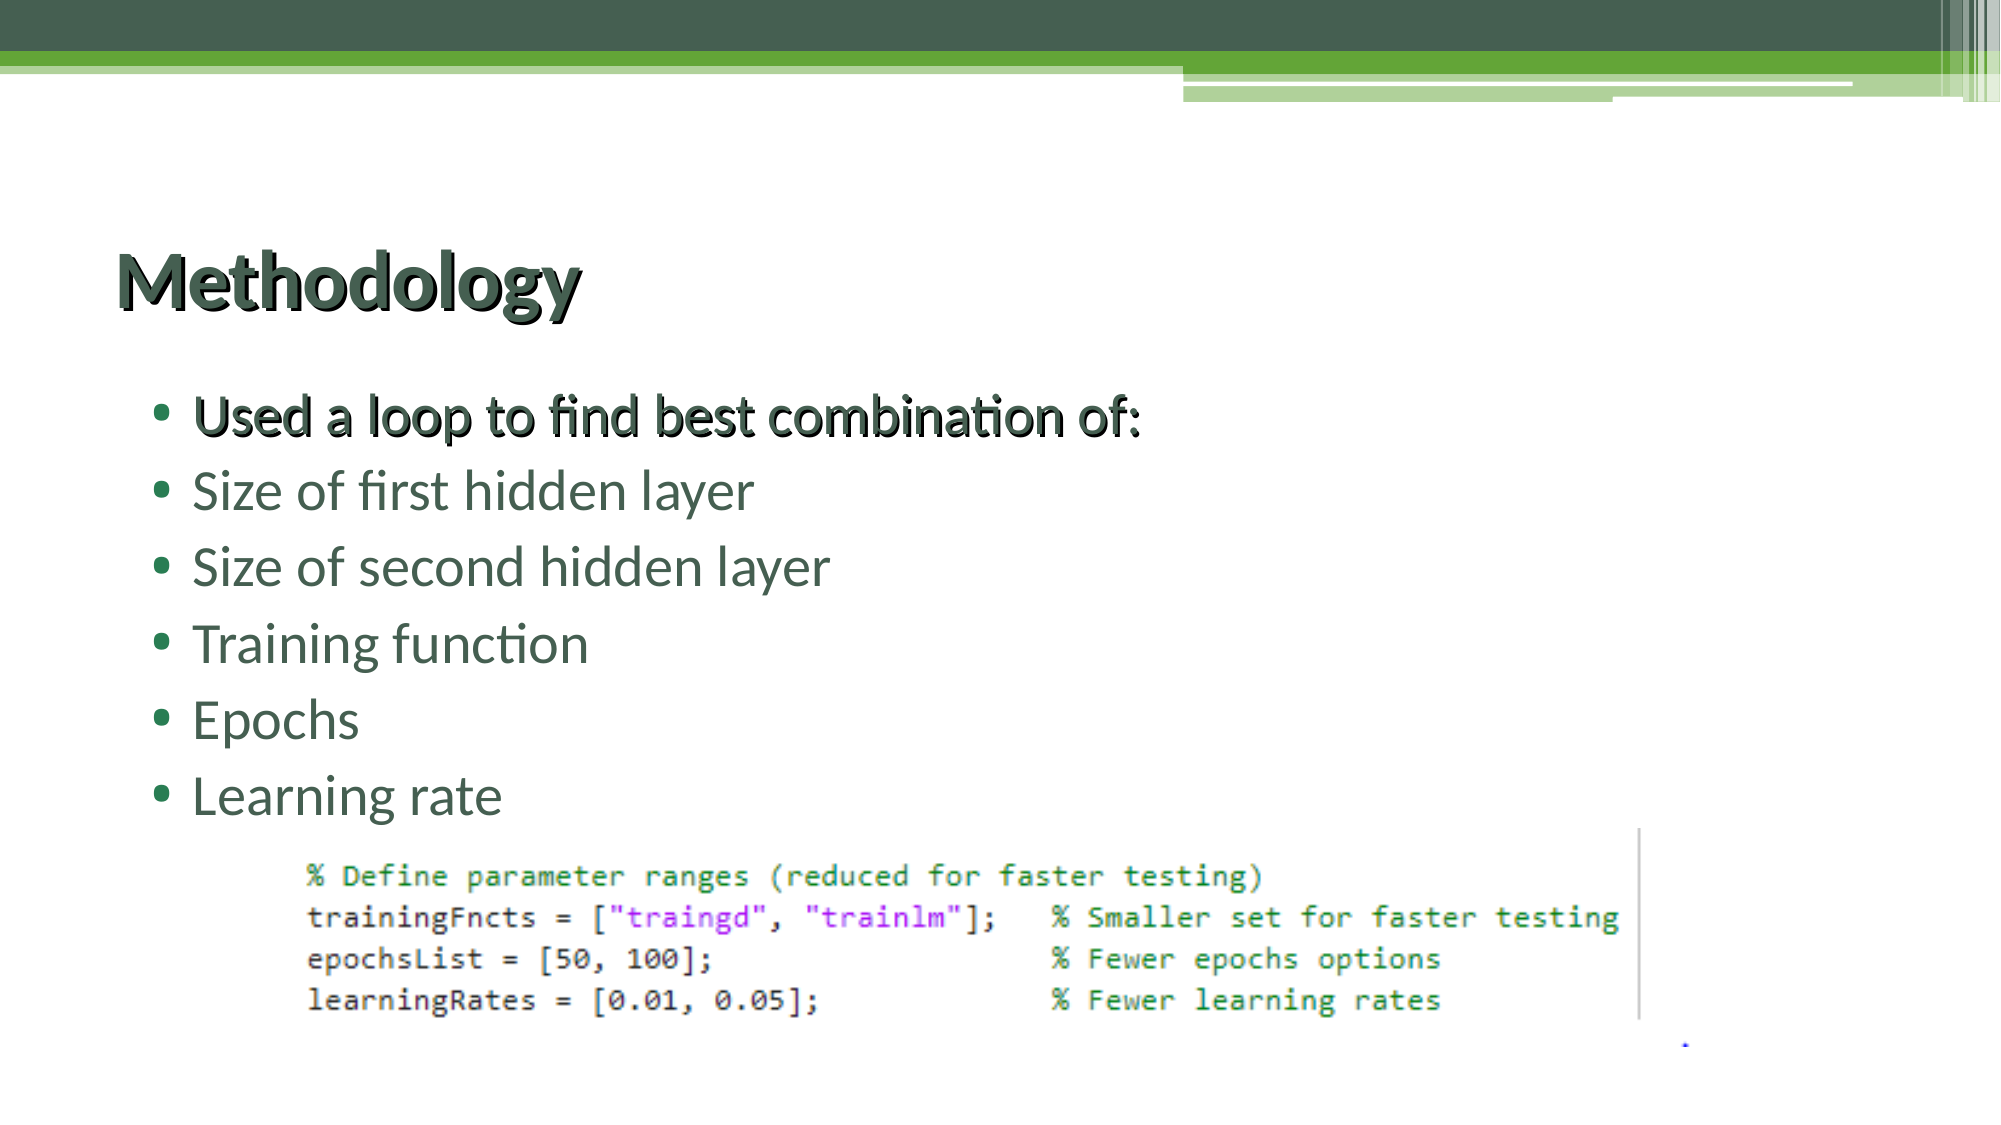

# Methodology
Used a loop to find best combination of:
Size of first hidden layer
Size of second hidden layer
Training function
Epochs
Learning rate